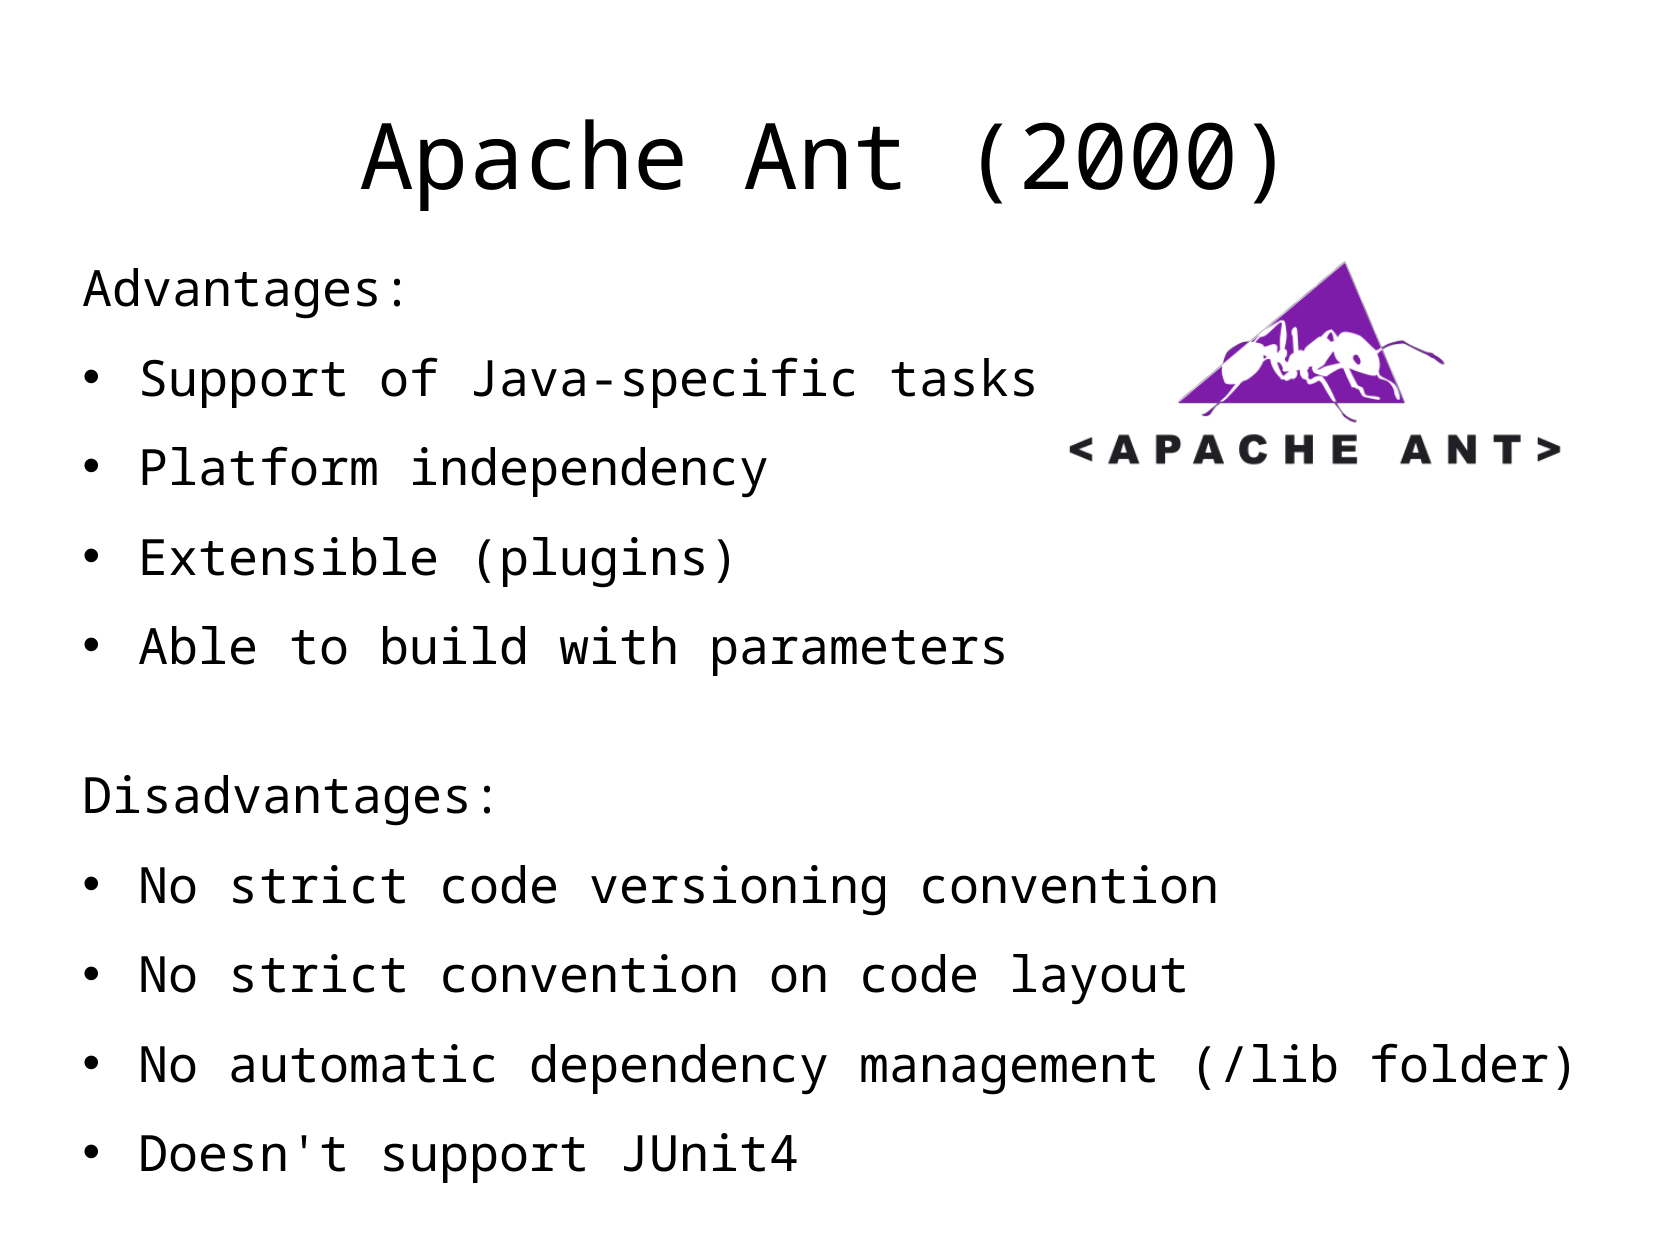

# Apache Ant (2000)
Advantages:
Support of Java-specific tasks
Platform independency
Extensible (plugins)
Able to build with parameters
Disadvantages:
No strict code versioning convention
No strict convention on code layout
No automatic dependency management (/lib folder)
Doesn't support JUnit4